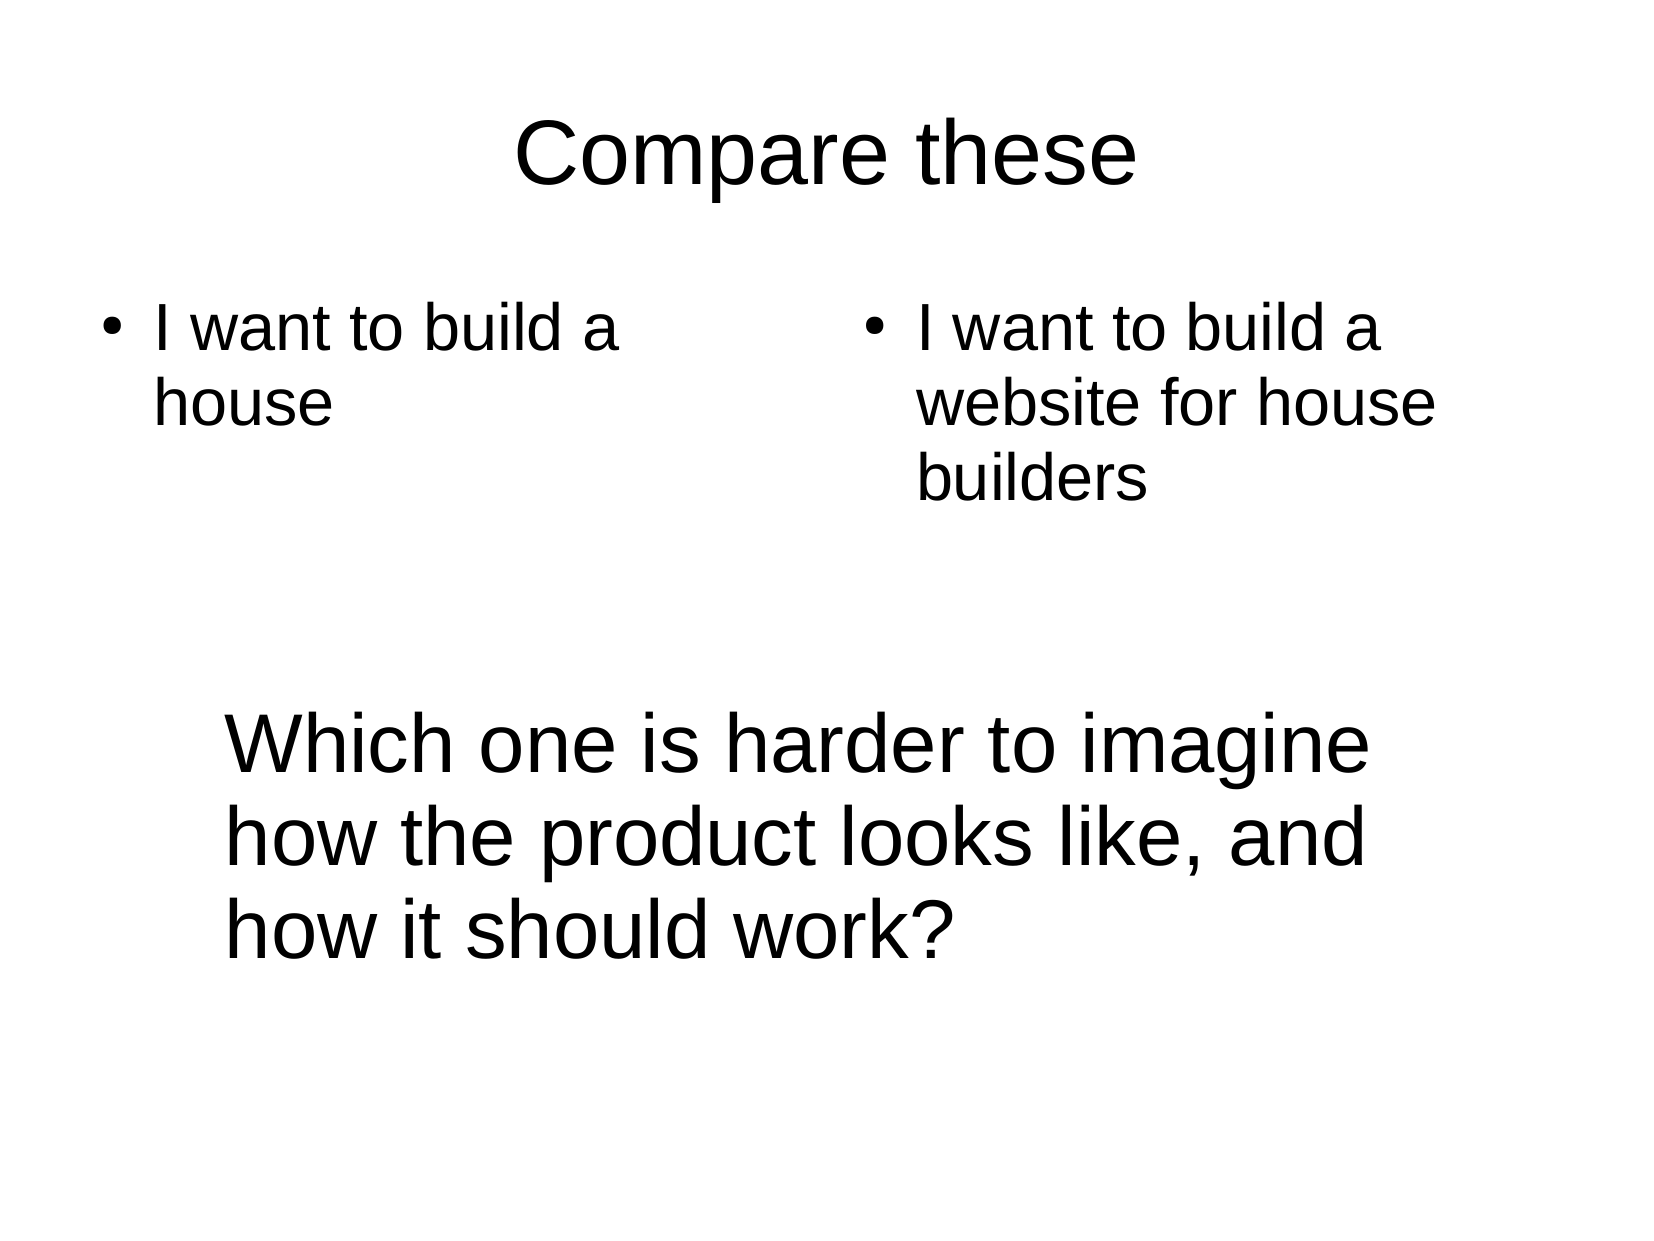

# Compare these
I want to build a house
I want to build a website for house builders
Which one is harder to imagine how the product looks like, and how it should work?